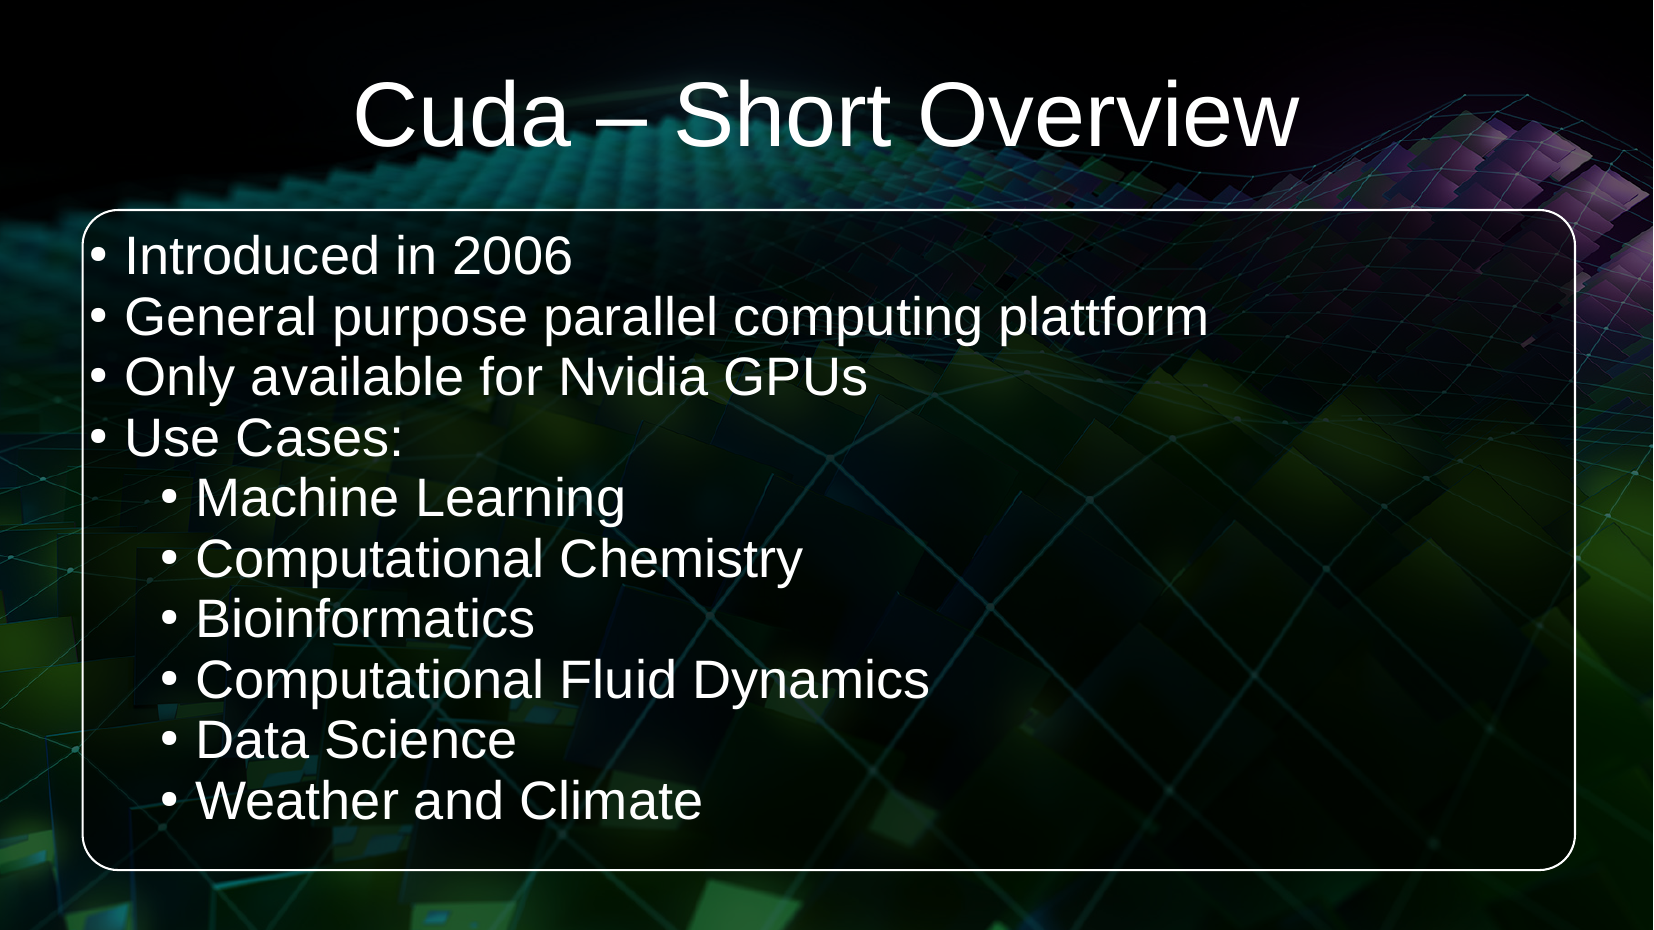

# Cuda – Short Overview
Introduced in 2006
General purpose parallel computing plattform
Only available for Nvidia GPUs
Use Cases:
Machine Learning
Computational Chemistry
Bioinformatics
Computational Fluid Dynamics
Data Science
Weather and Climate